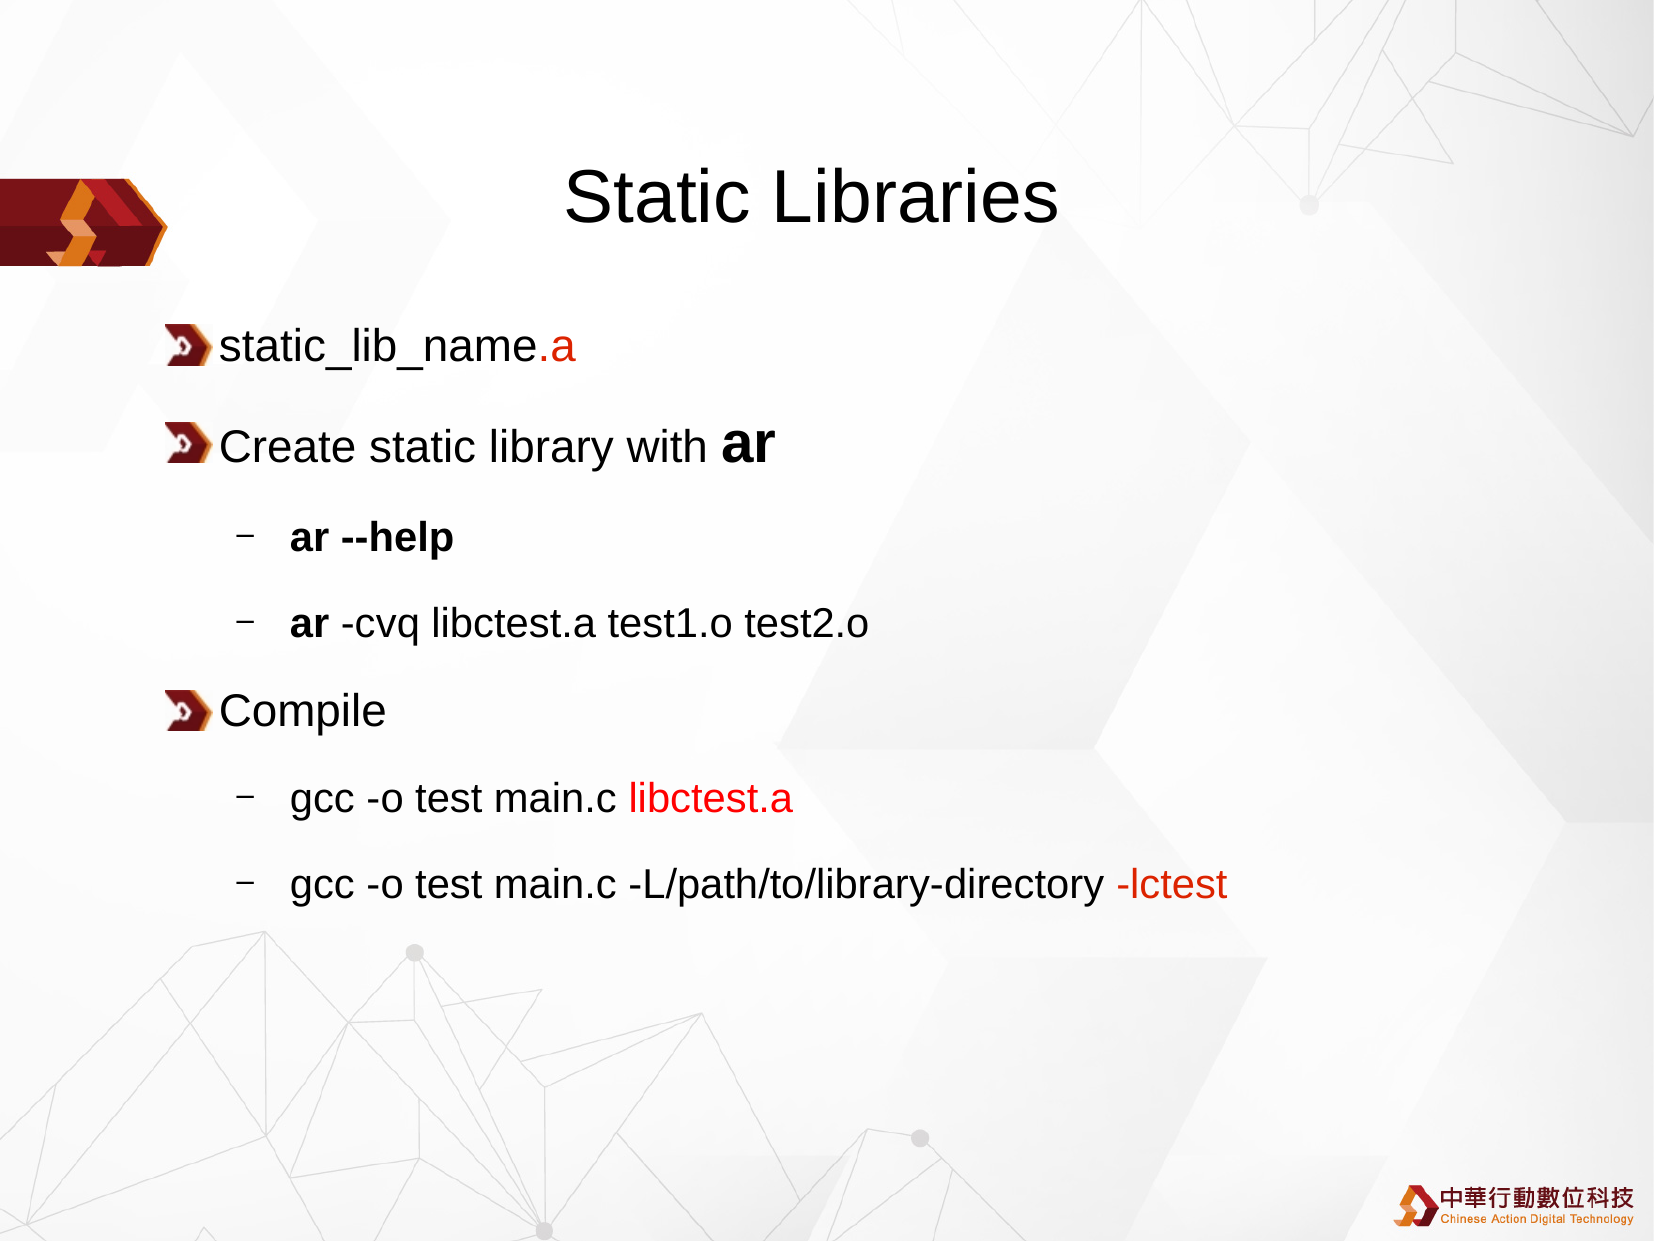

# Static Libraries
static_lib_name.a
Create static library with ar
ar --help
ar -cvq libctest.a test1.o test2.o
Compile
gcc -o test main.c libctest.a
gcc -o test main.c -L/path/to/library-directory -lctest